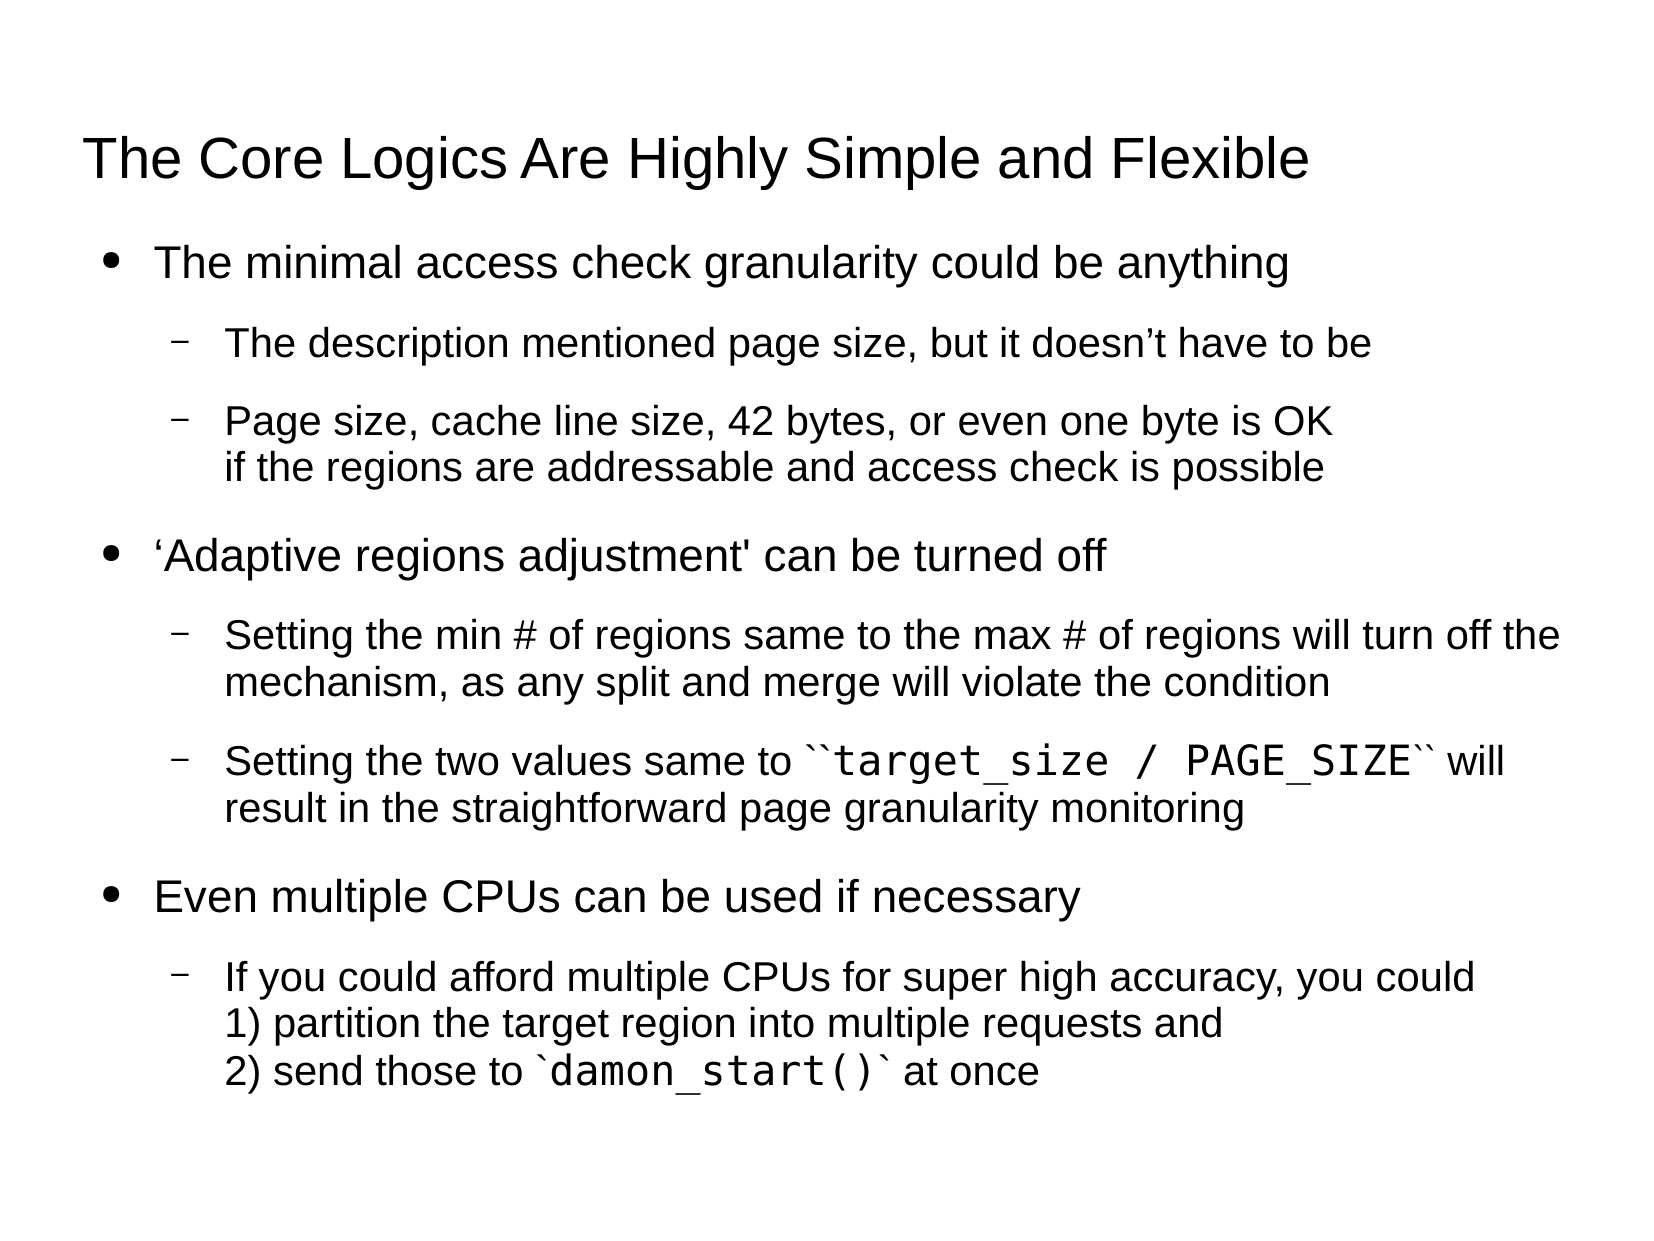

# The Core Logics Are Highly Simple and Flexible
The minimal access check granularity could be anything
The description mentioned page size, but it doesn’t have to be
Page size, cache line size, 42 bytes, or even one byte is OK
if the regions are addressable and access check is possible
‘Adaptive regions adjustment' can be turned off
Setting the min # of regions same to the max # of regions will turn off the mechanism, as any split and merge will violate the condition
Setting the two values same to ``target_size / PAGE_SIZE`` will result in the straightforward page granularity monitoring
Even multiple CPUs can be used if necessary
If you could afford multiple CPUs for super high accuracy, you could
1) partition the target region into multiple requests and
2) send those to `damon_start()` at once